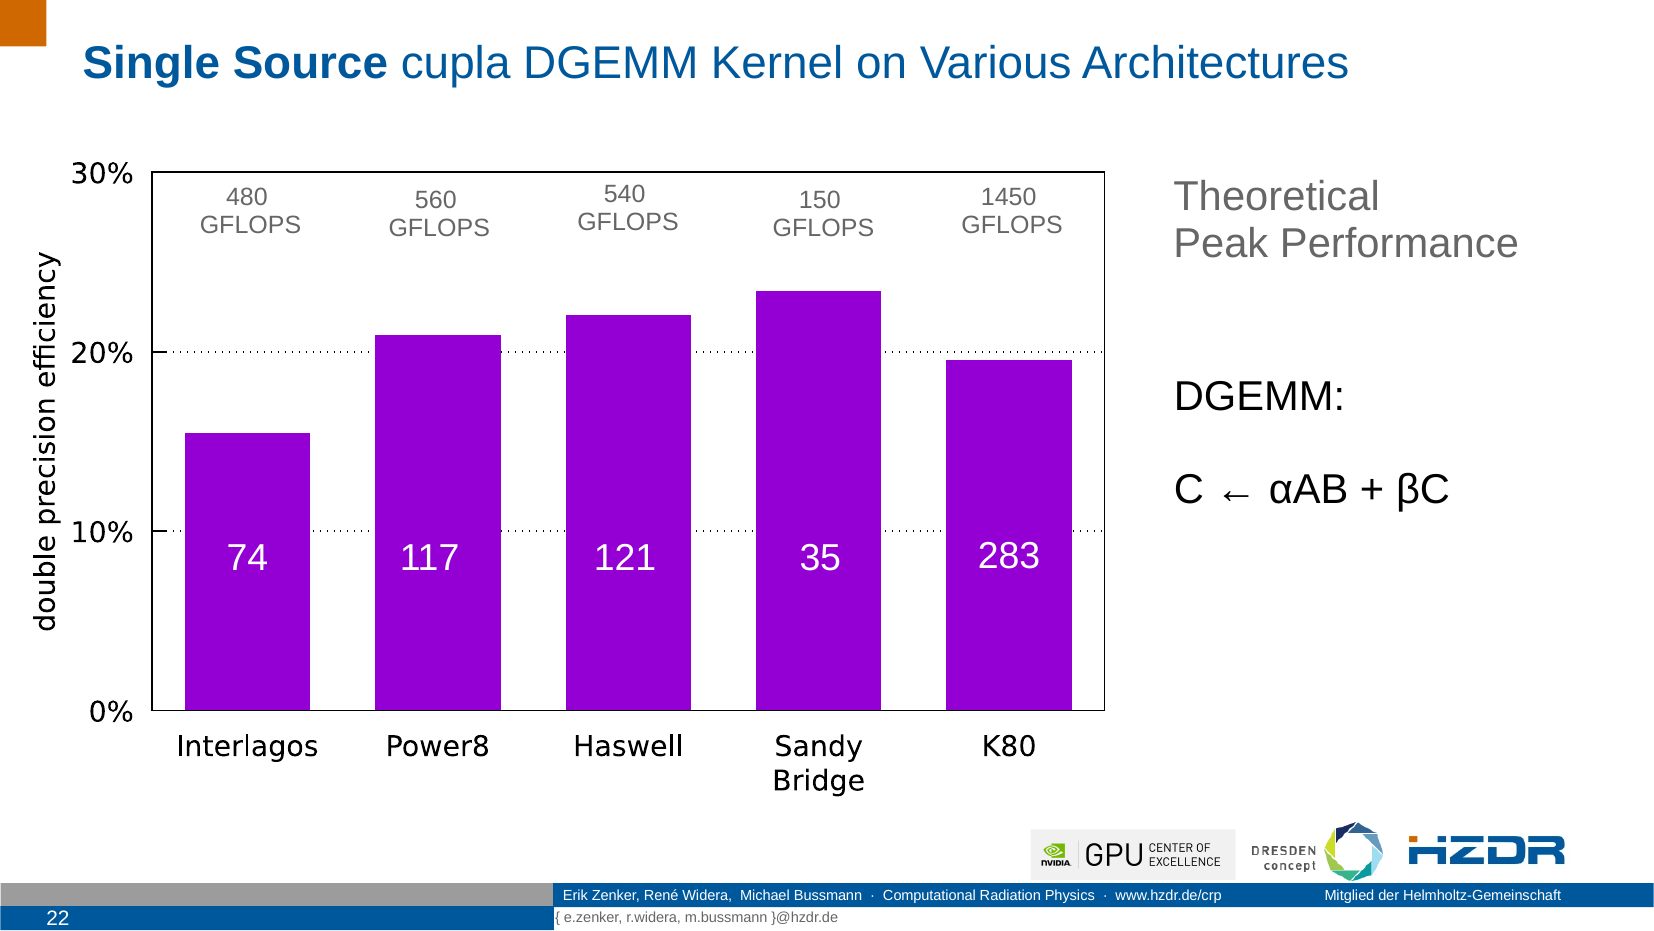

# Single Source cupla DGEMM Kernel on Various Architectures
Theoretical
Peak Performance
540
GFLOPS
480
GFLOPS
1450
GFLOPS
150
GFLOPS
560
GFLOPS
DGEMM:
C ← αAB + βC
283
74
117
121
35